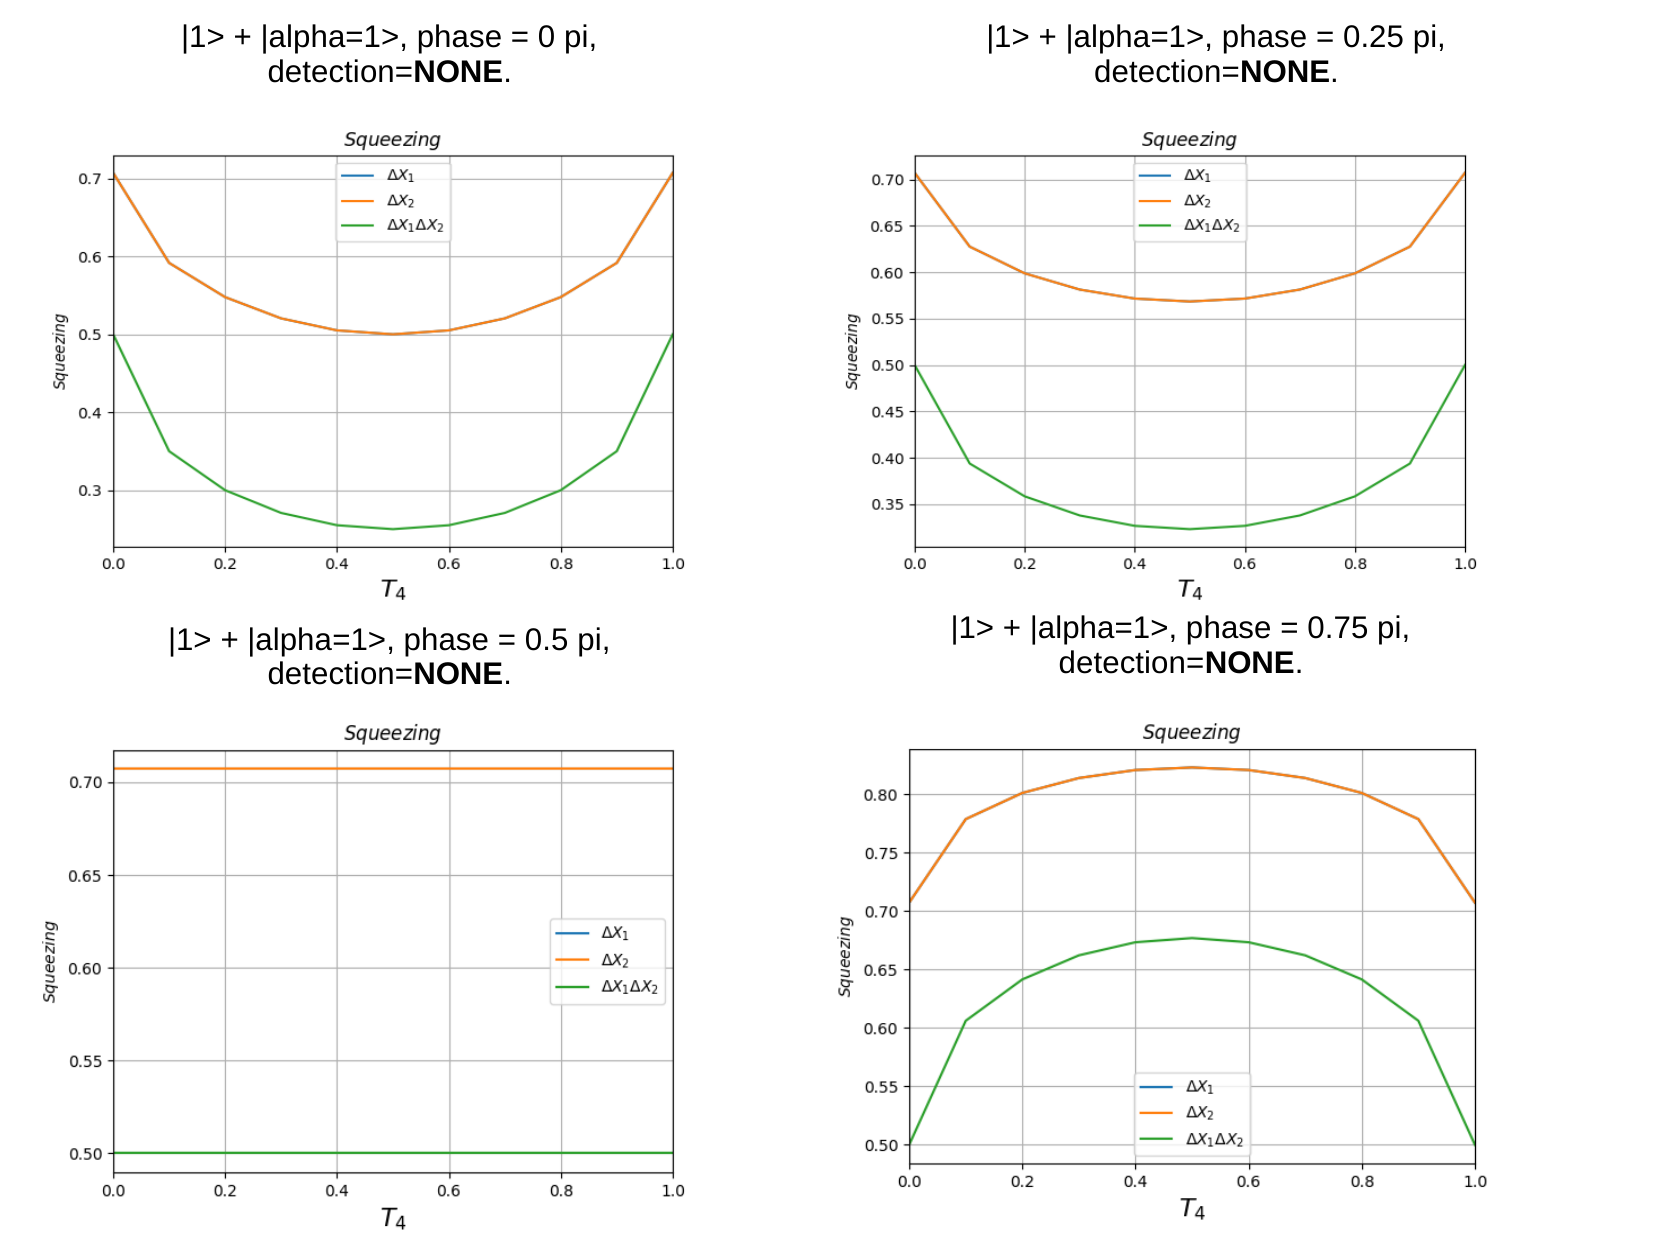

|1> + |alpha=1>, phase = 0.25 pi, detection=NONE.
# |1> + |alpha=1>, phase = 0 pi, detection=NONE.
|1> + |alpha=1>, phase = 0.75 pi, detection=NONE.
|1> + |alpha=1>, phase = 0.5 pi, detection=NONE.